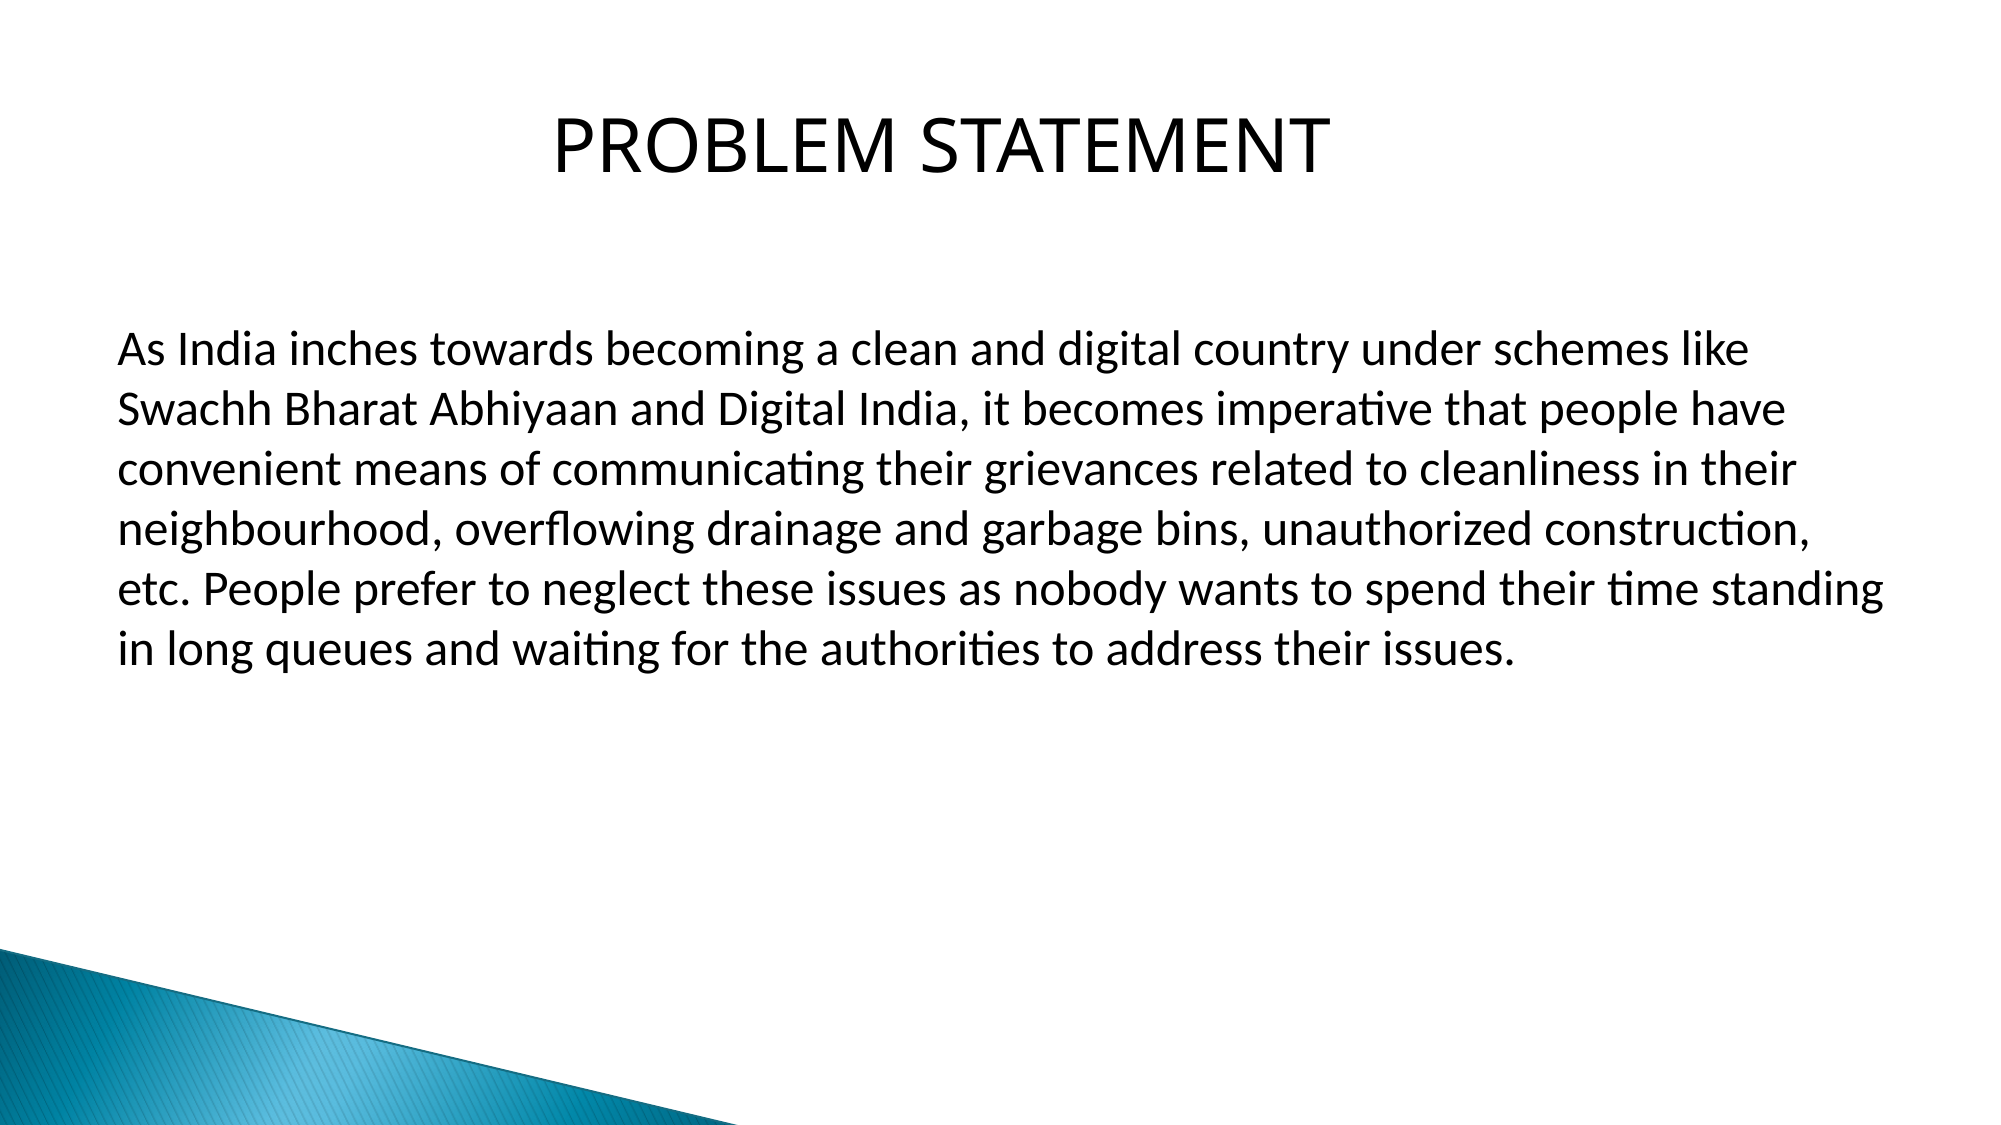

PROBLEM STATEMENT
As India inches towards becoming a clean and digital country under schemes like Swachh Bharat Abhiyaan and Digital India, it becomes imperative that people have convenient means of communicating their grievances related to cleanliness in their neighbourhood, overflowing drainage and garbage bins, unauthorized construction, etc. People prefer to neglect these issues as nobody wants to spend their time standing in long queues and waiting for the authorities to address their issues.